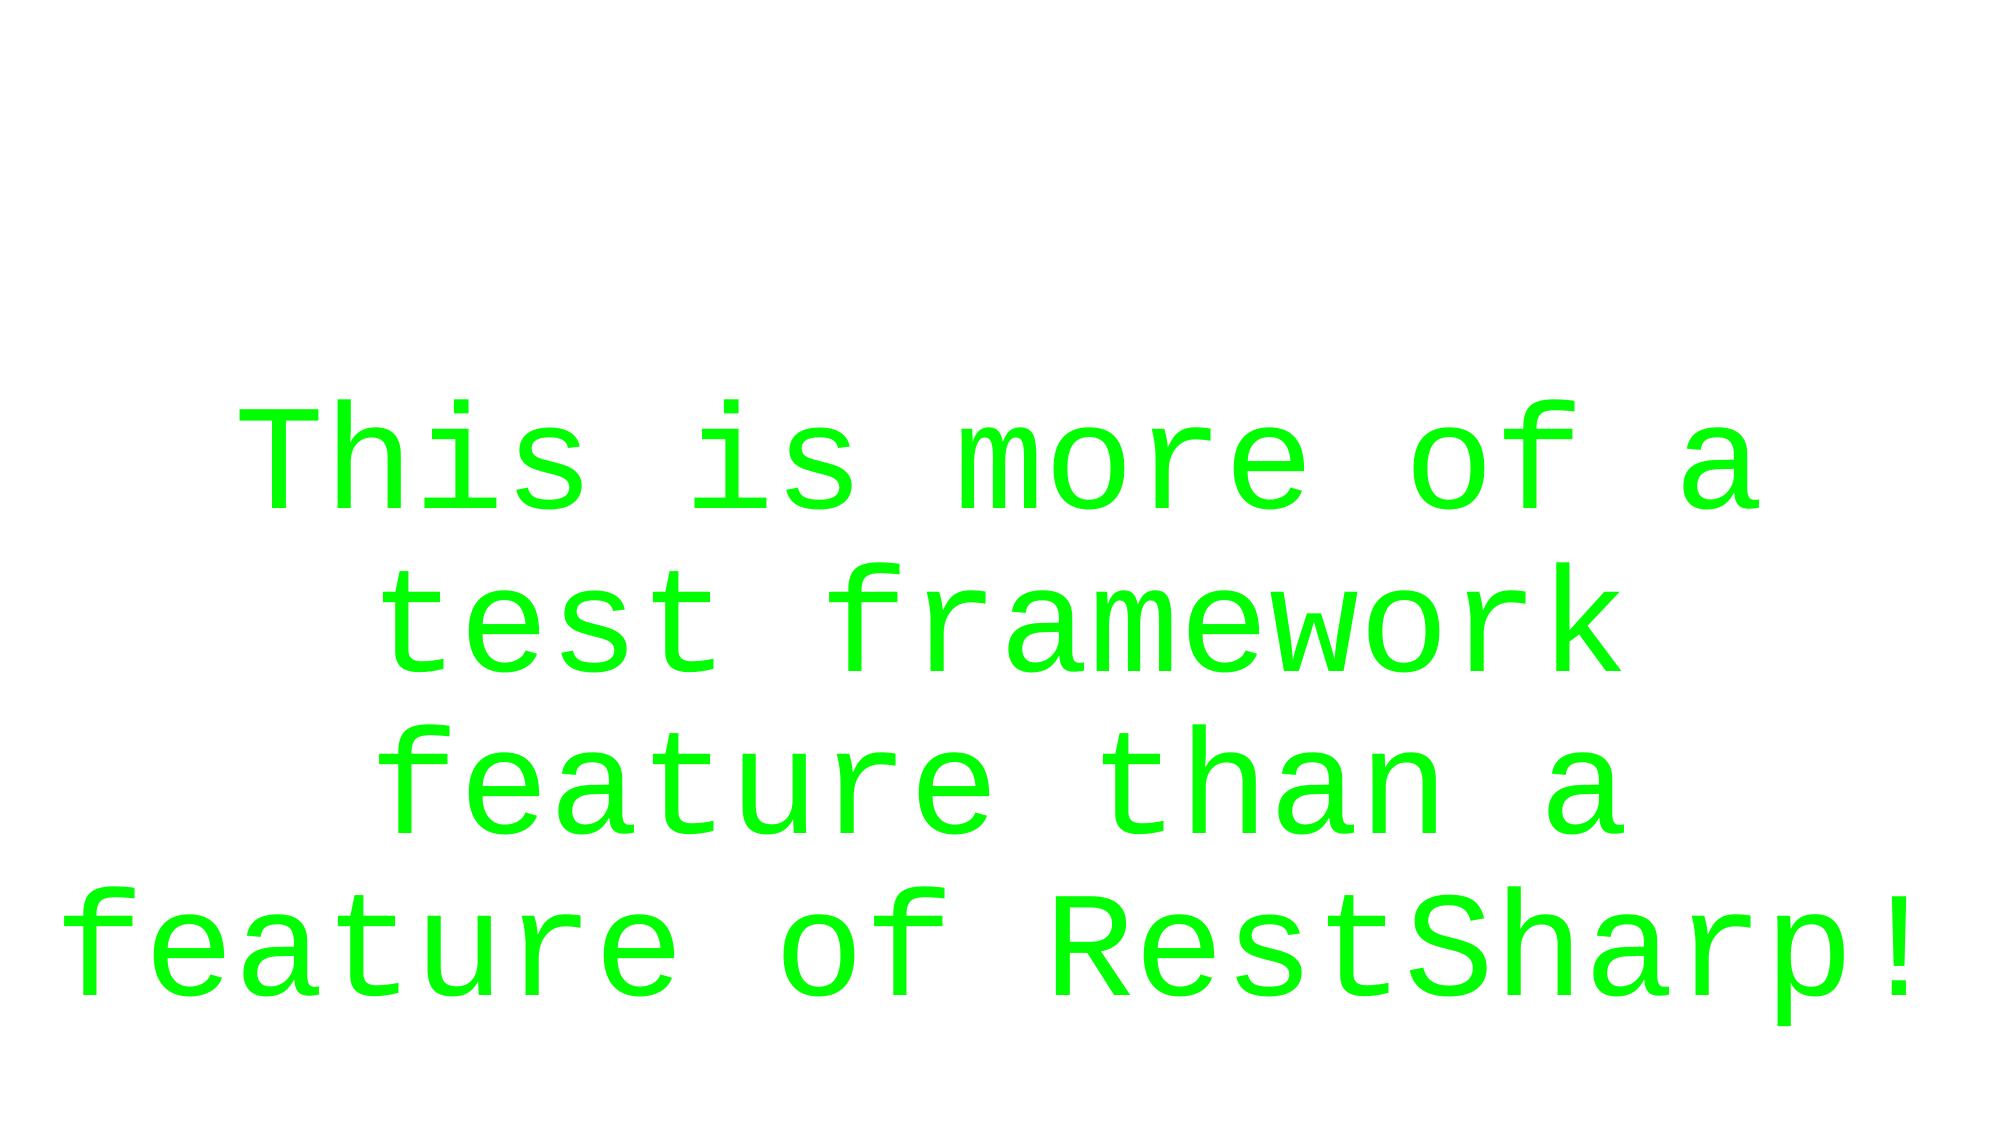

# This is more of a test framework feature than a feature of RestSharp!